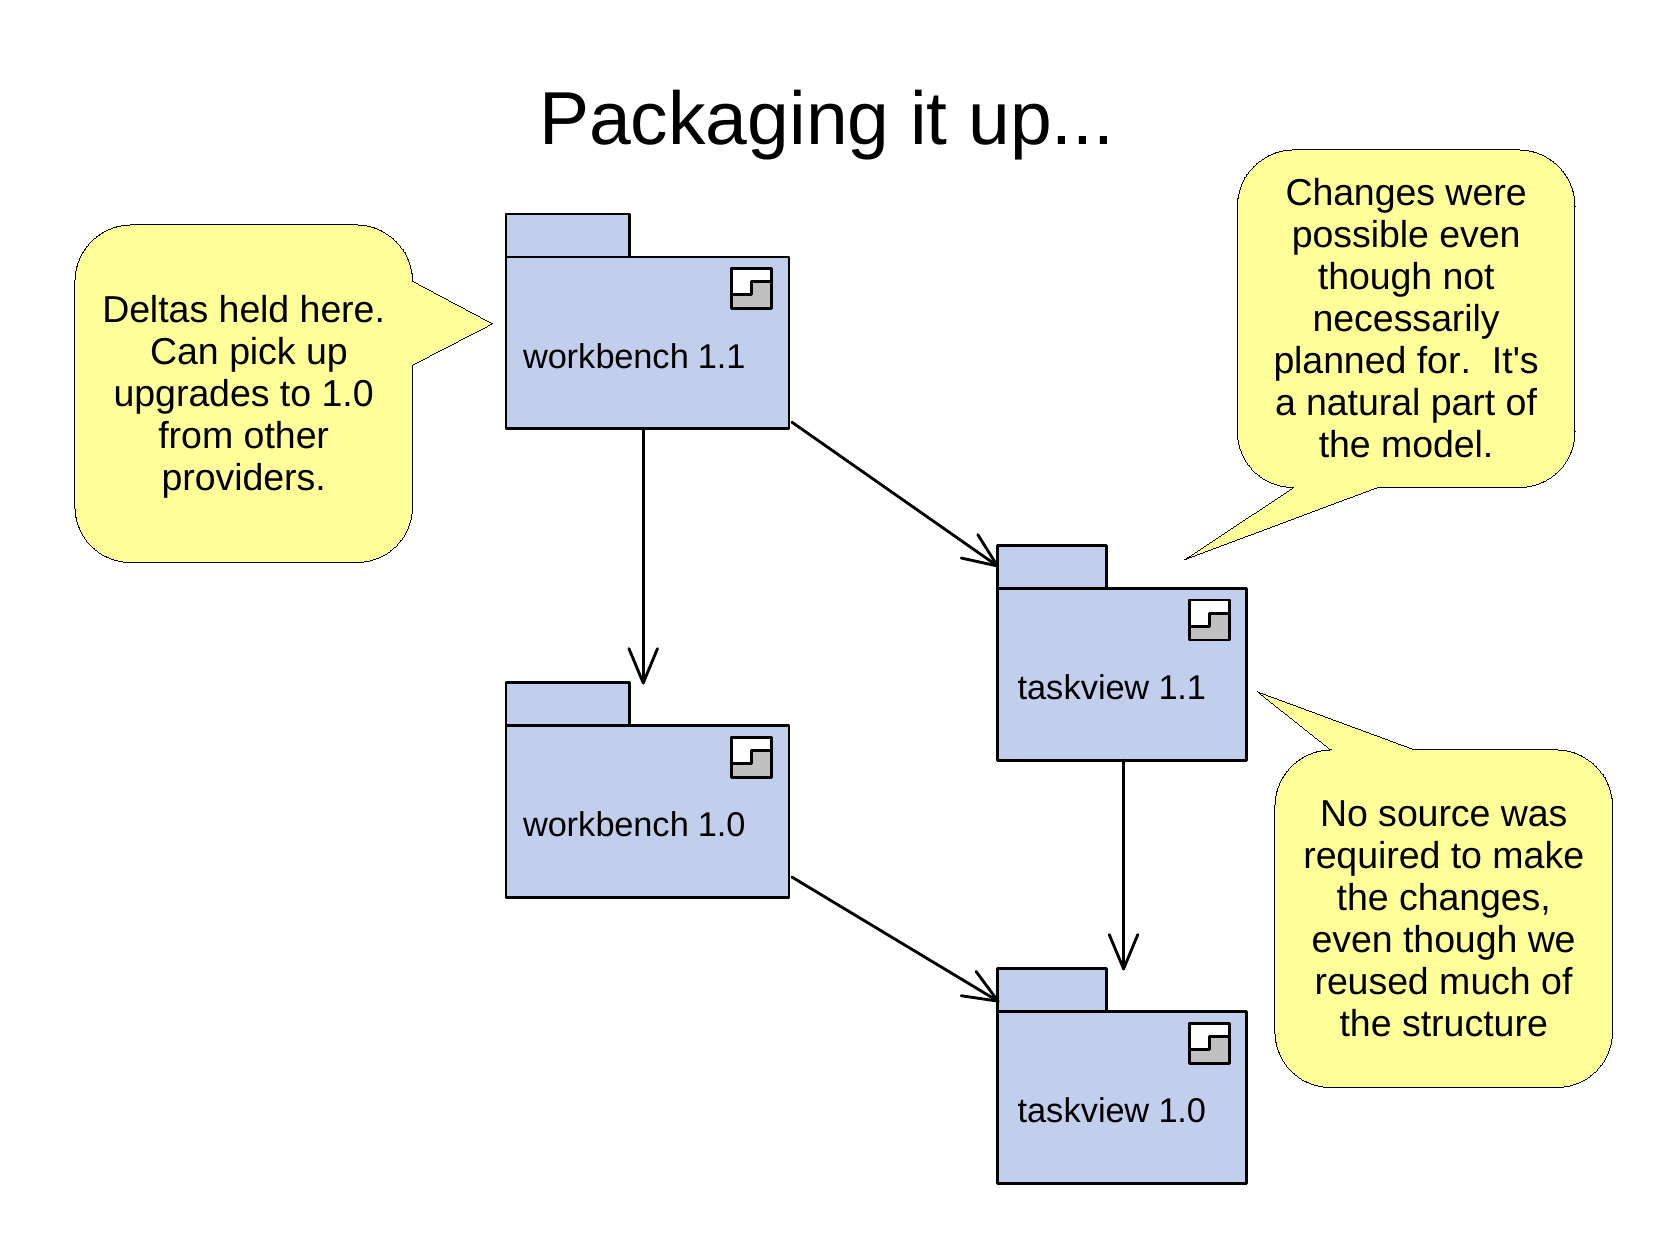

# Packaging it up...
Changes were possible even though not necessarily planned for. It's a natural part of the model.
Deltas held here. Can pick up upgrades to 1.0 from other providers.
No source was required to make the changes, even though we reused much of the structure